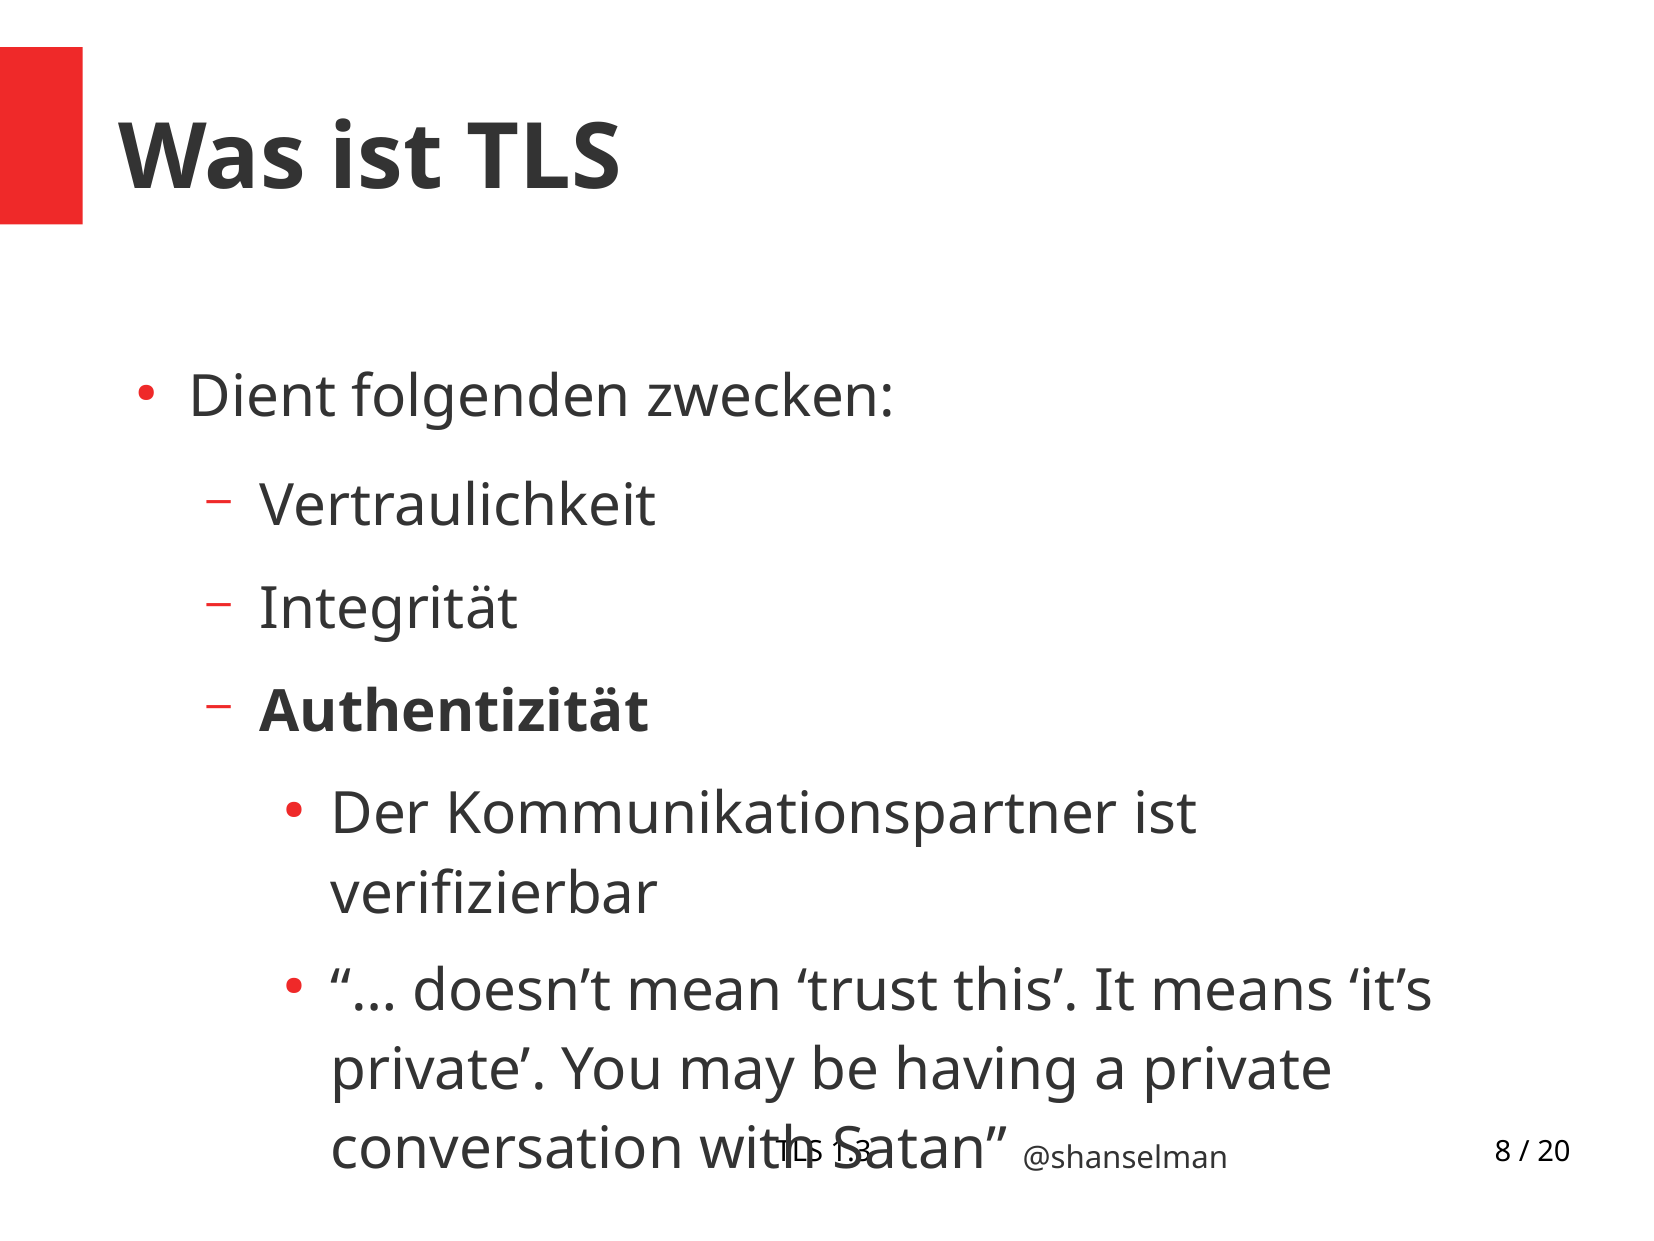

# Was ist TLS
Dient folgenden zwecken:
Vertraulichkeit
Integrität
Authentizität
Der Kommunikationspartner ist verifizierbar
“… doesn’t mean ‘trust this’. It means ‘it’s private’. You may be having a private conversation with Satan” @shanselman
TLS 1.3
8